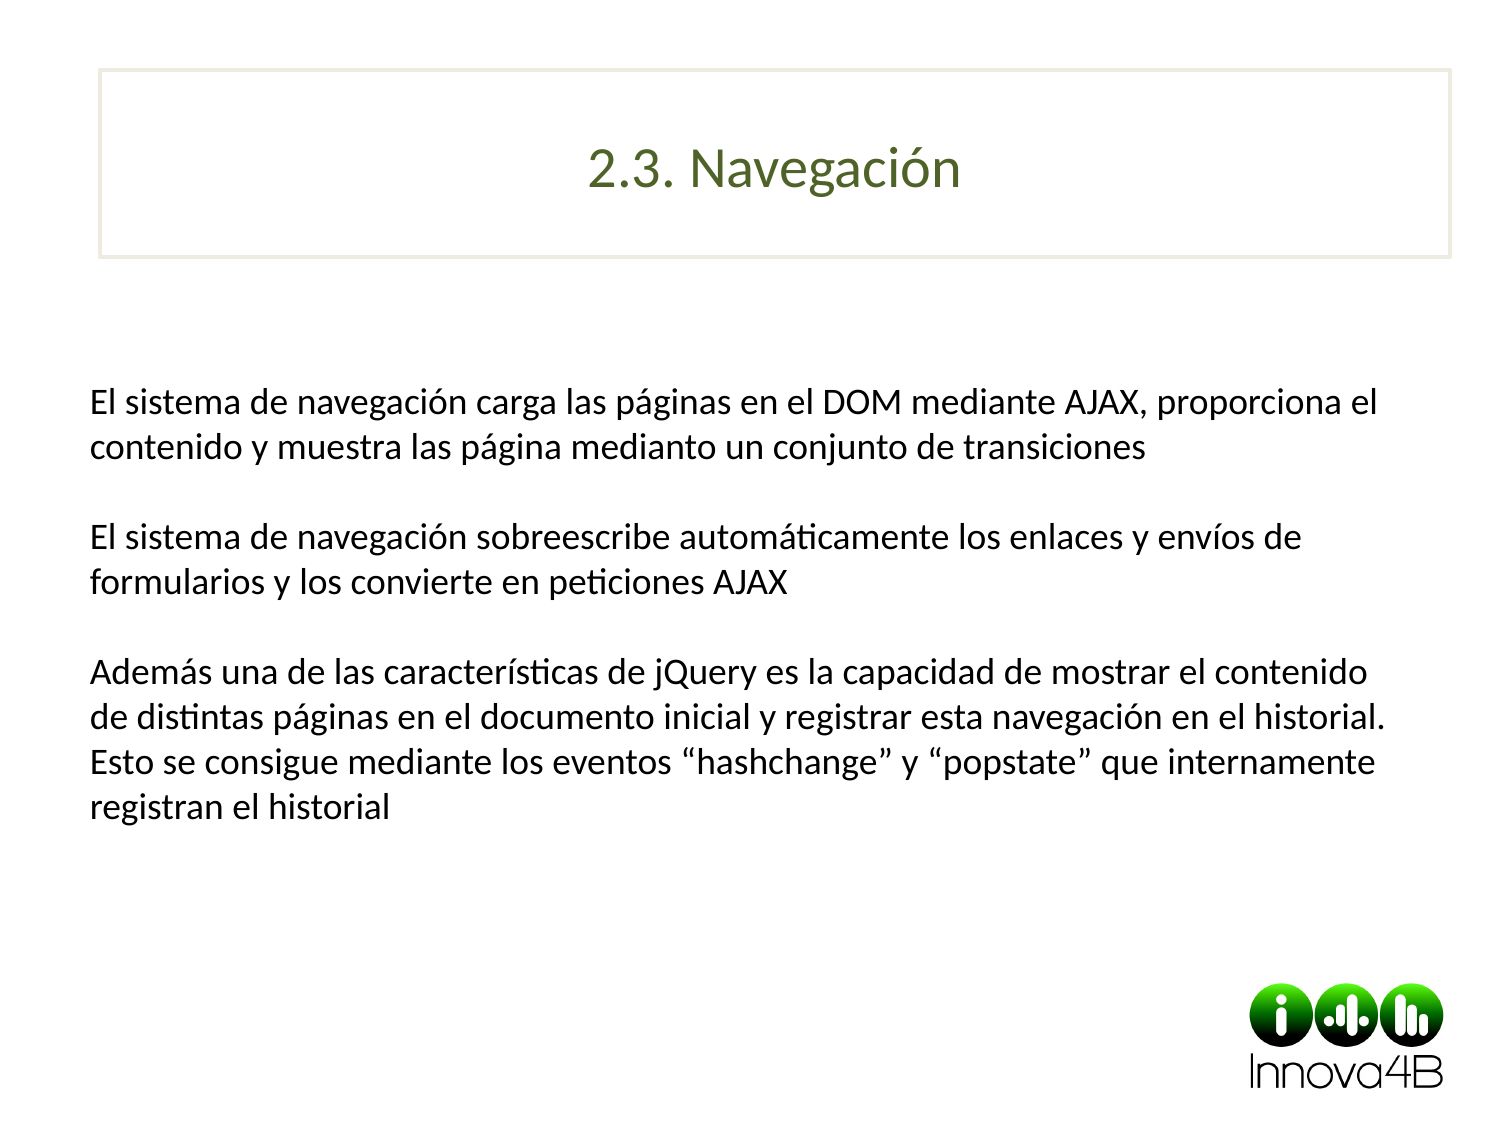

2.3. Navegación
El sistema de navegación carga las páginas en el DOM mediante AJAX, proporciona el contenido y muestra las página medianto un conjunto de transiciones
El sistema de navegación sobreescribe automáticamente los enlaces y envíos de formularios y los convierte en peticiones AJAX
Además una de las características de jQuery es la capacidad de mostrar el contenido de distintas páginas en el documento inicial y registrar esta navegación en el historial. Esto se consigue mediante los eventos “hashchange” y “popstate” que internamente registran el historial